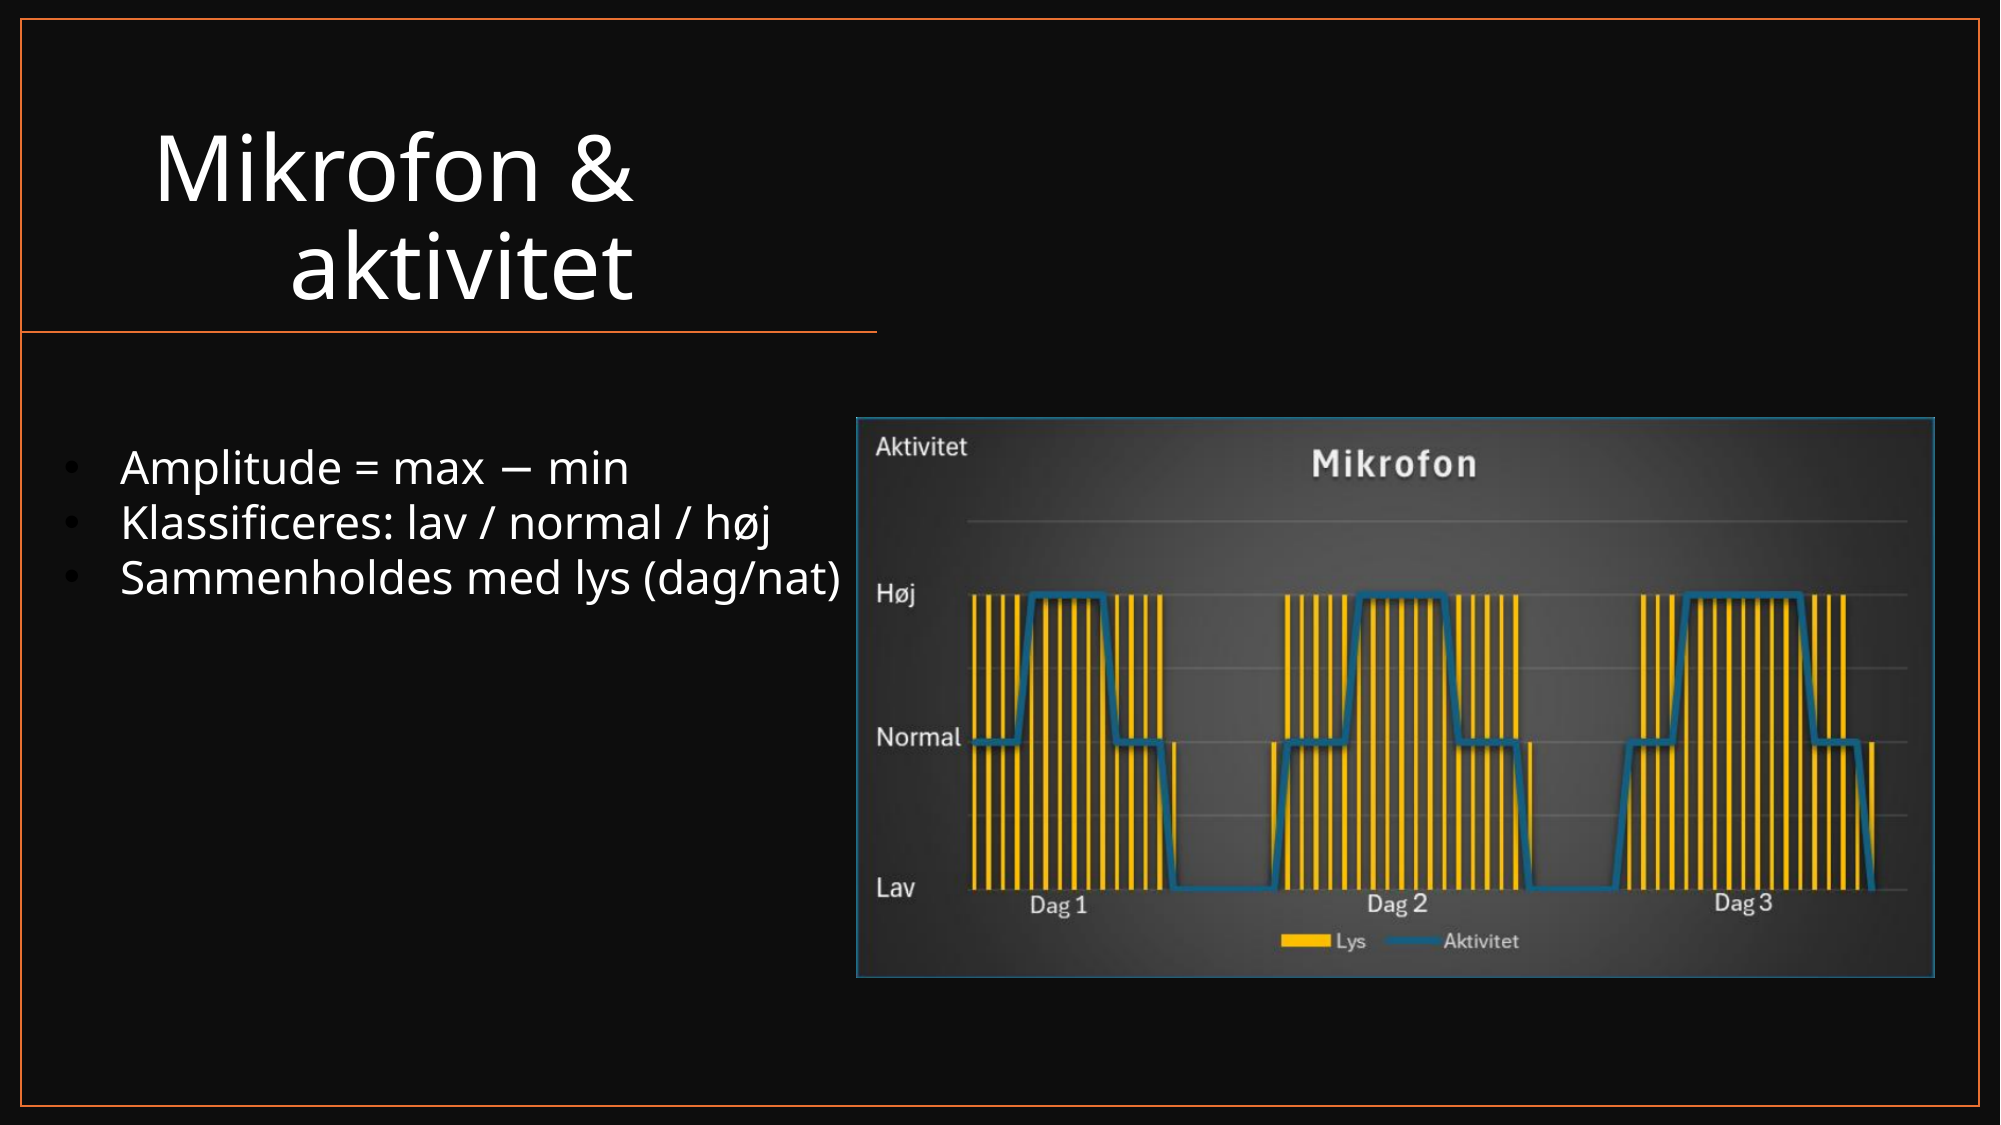

# Mikrofon & aktivitet
Amplitude = max − min
Klassificeres: lav / normal / høj
Sammenholdes med lys (dag/nat)